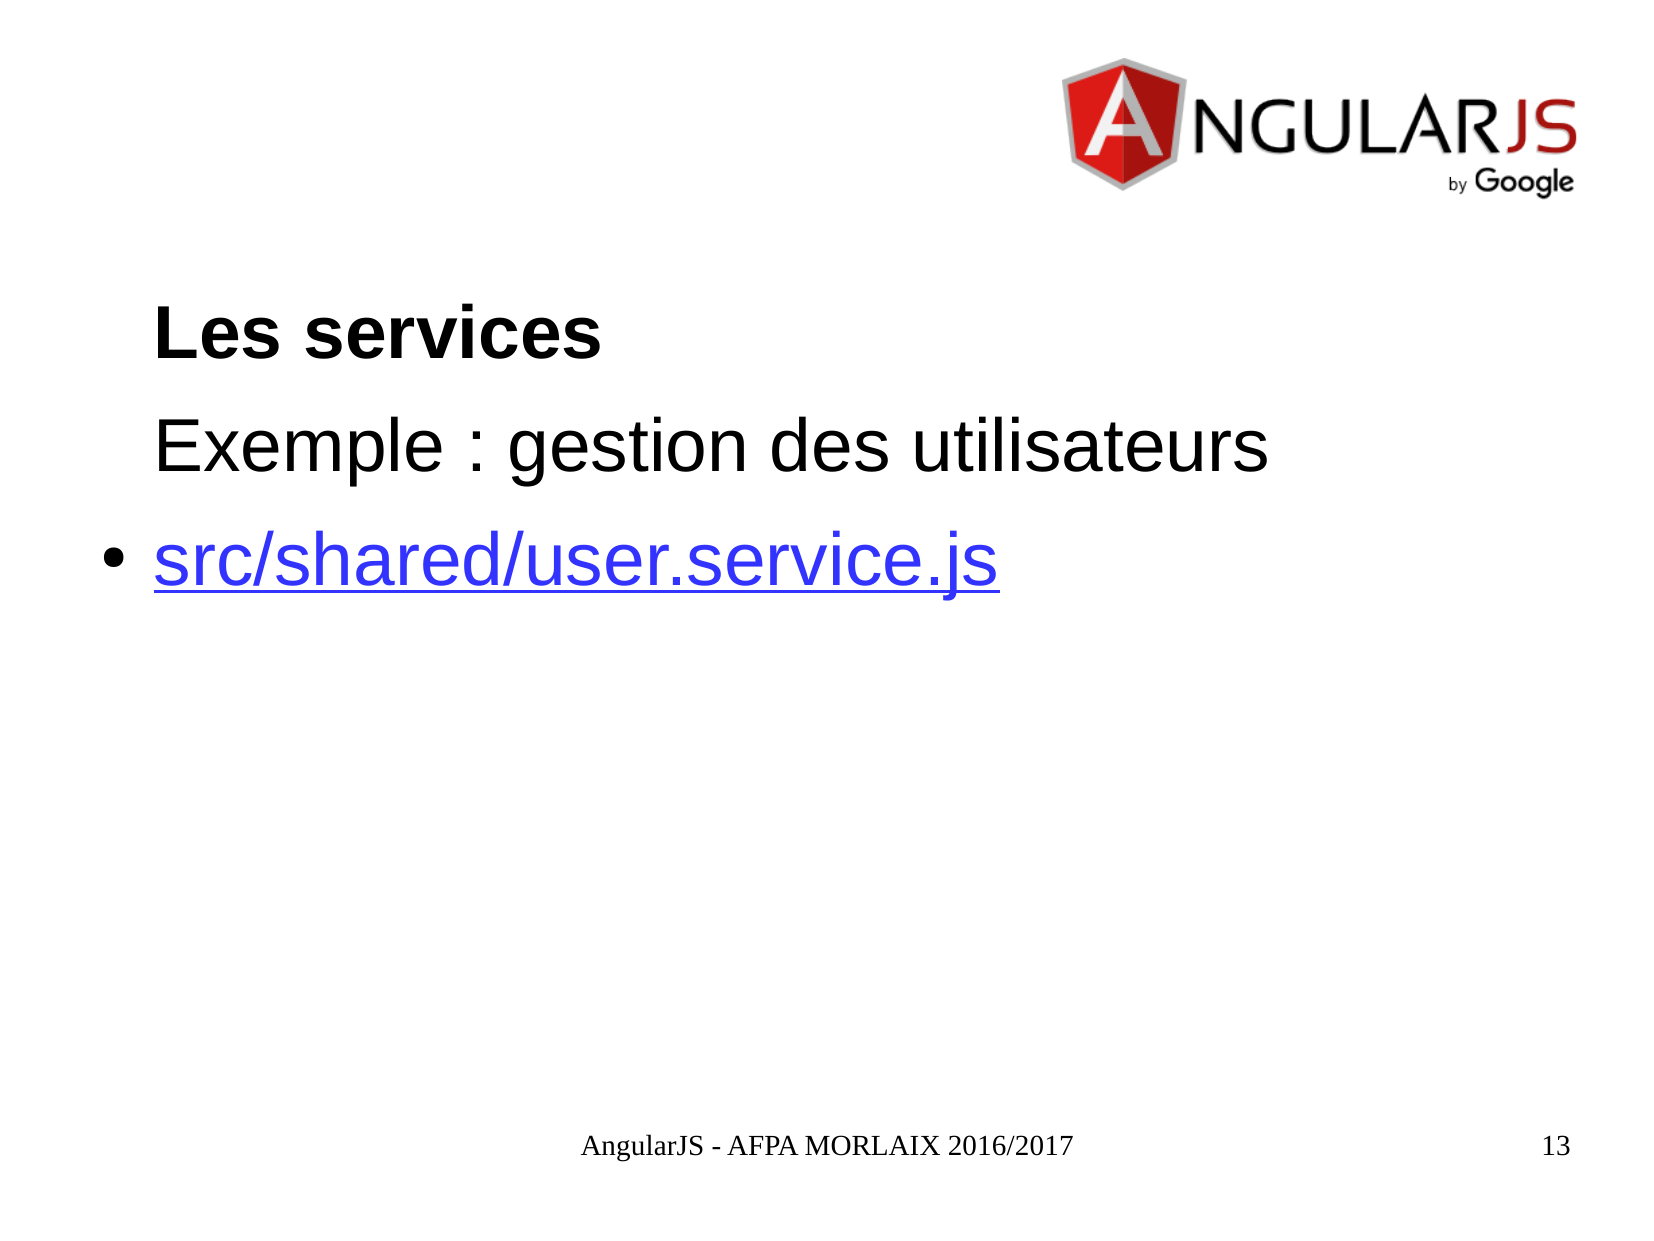

# Les services
Exemple : gestion des utilisateurs
src/shared/user.service.js
AngularJS - AFPA MORLAIX 2016/2017
13